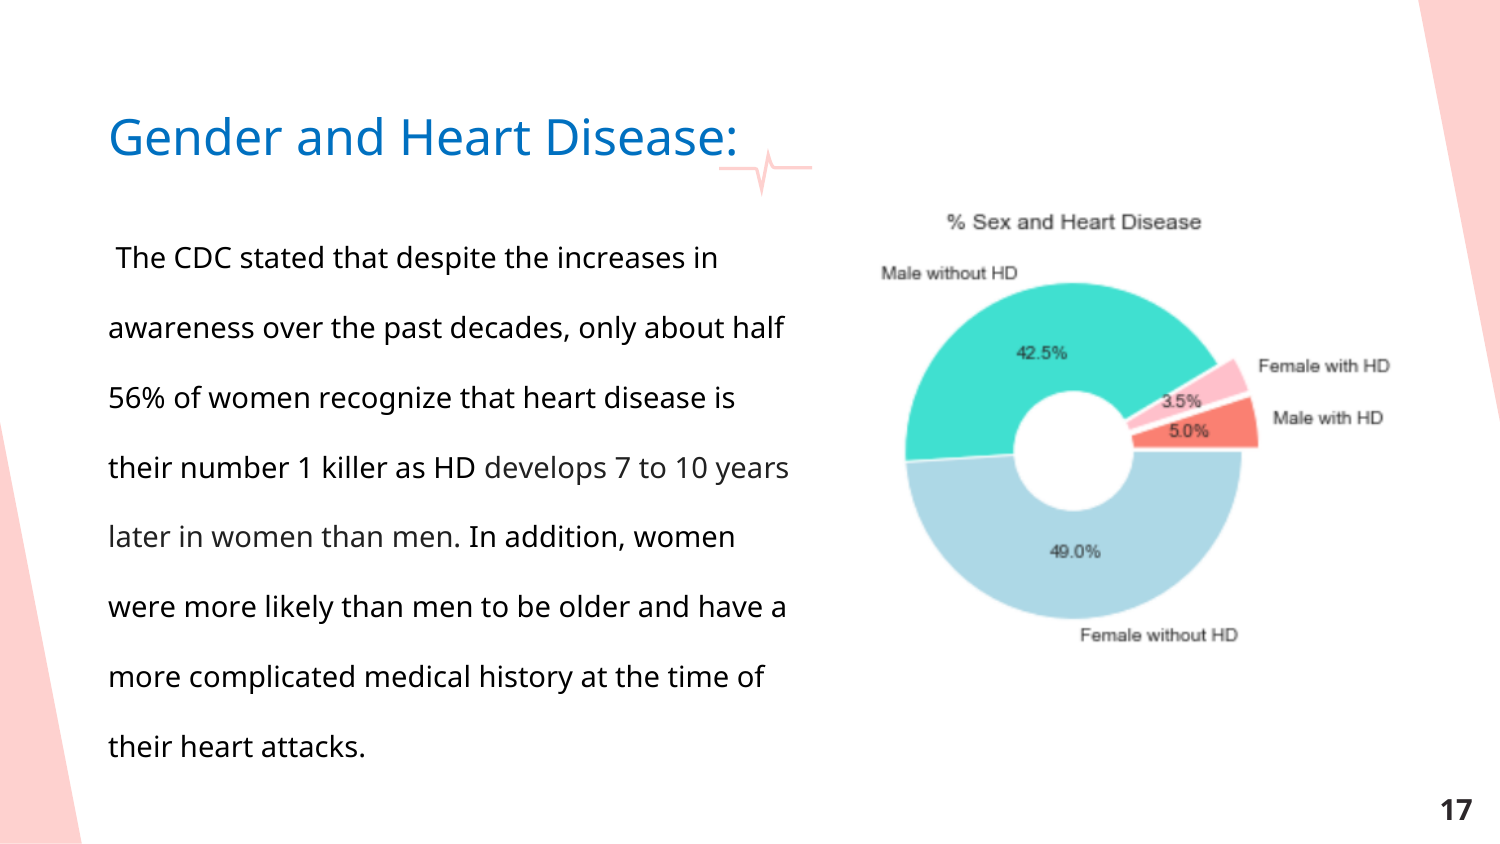

# Gender and Heart Disease:
 The CDC stated that despite the increases in awareness over the past decades, only about half 56% of women recognize that heart disease is their number 1 killer as HD develops 7 to 10 years later in women than men. In addition, women were more likely than men to be older and have a more complicated medical history at the time of their heart attacks.
17